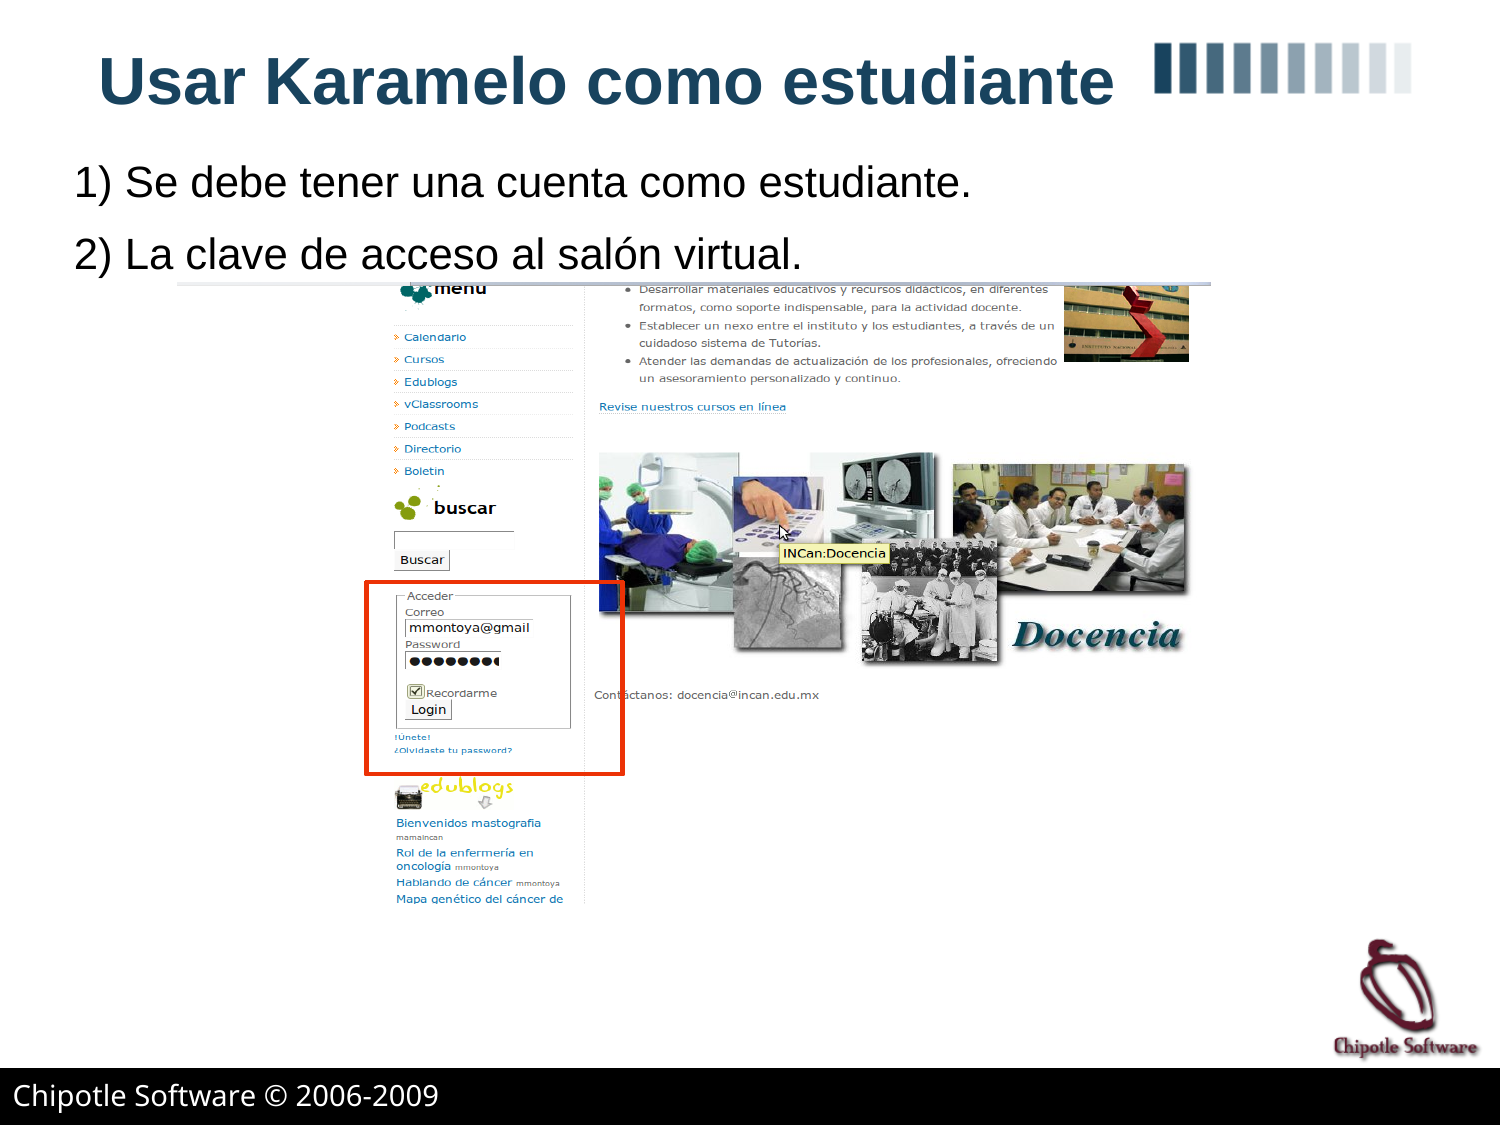

# Usar Karamelo como estudiante
1) Se debe tener una cuenta como estudiante.
2) La clave de acceso al salón virtual.